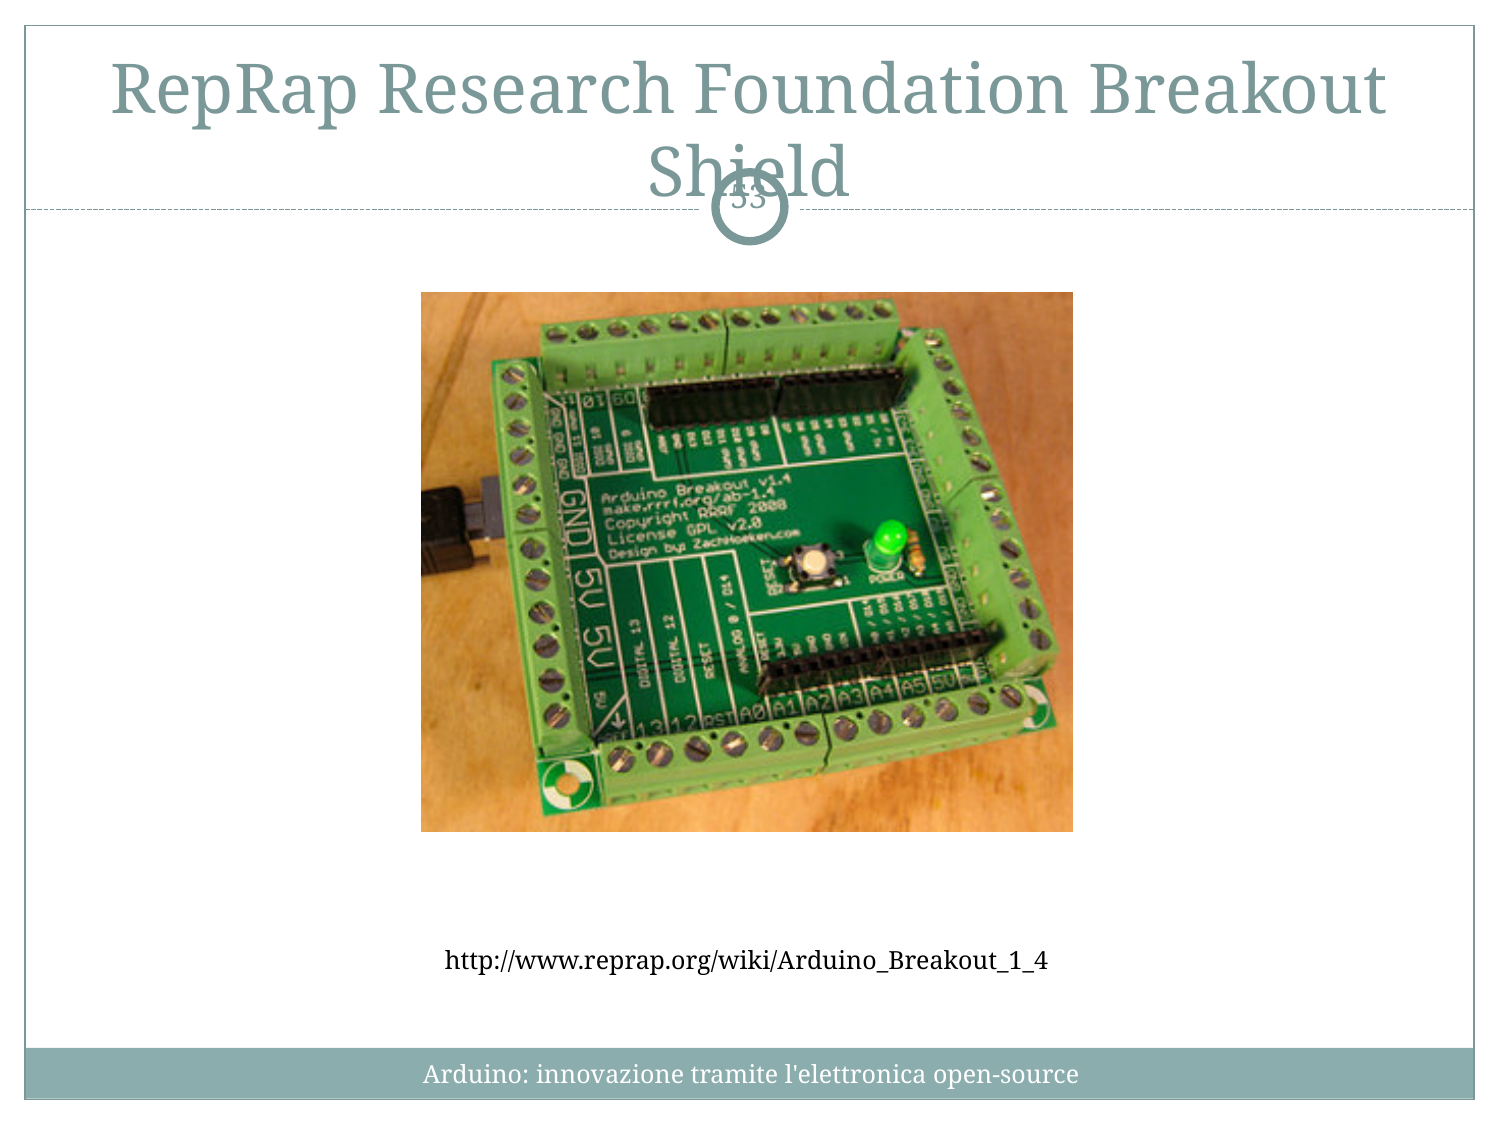

# RepRap Research Foundation Breakout Shield
http://www.reprap.org/wiki/Arduino_Breakout_1_4
Arduino: innovazione tramite l'elettronica open-source